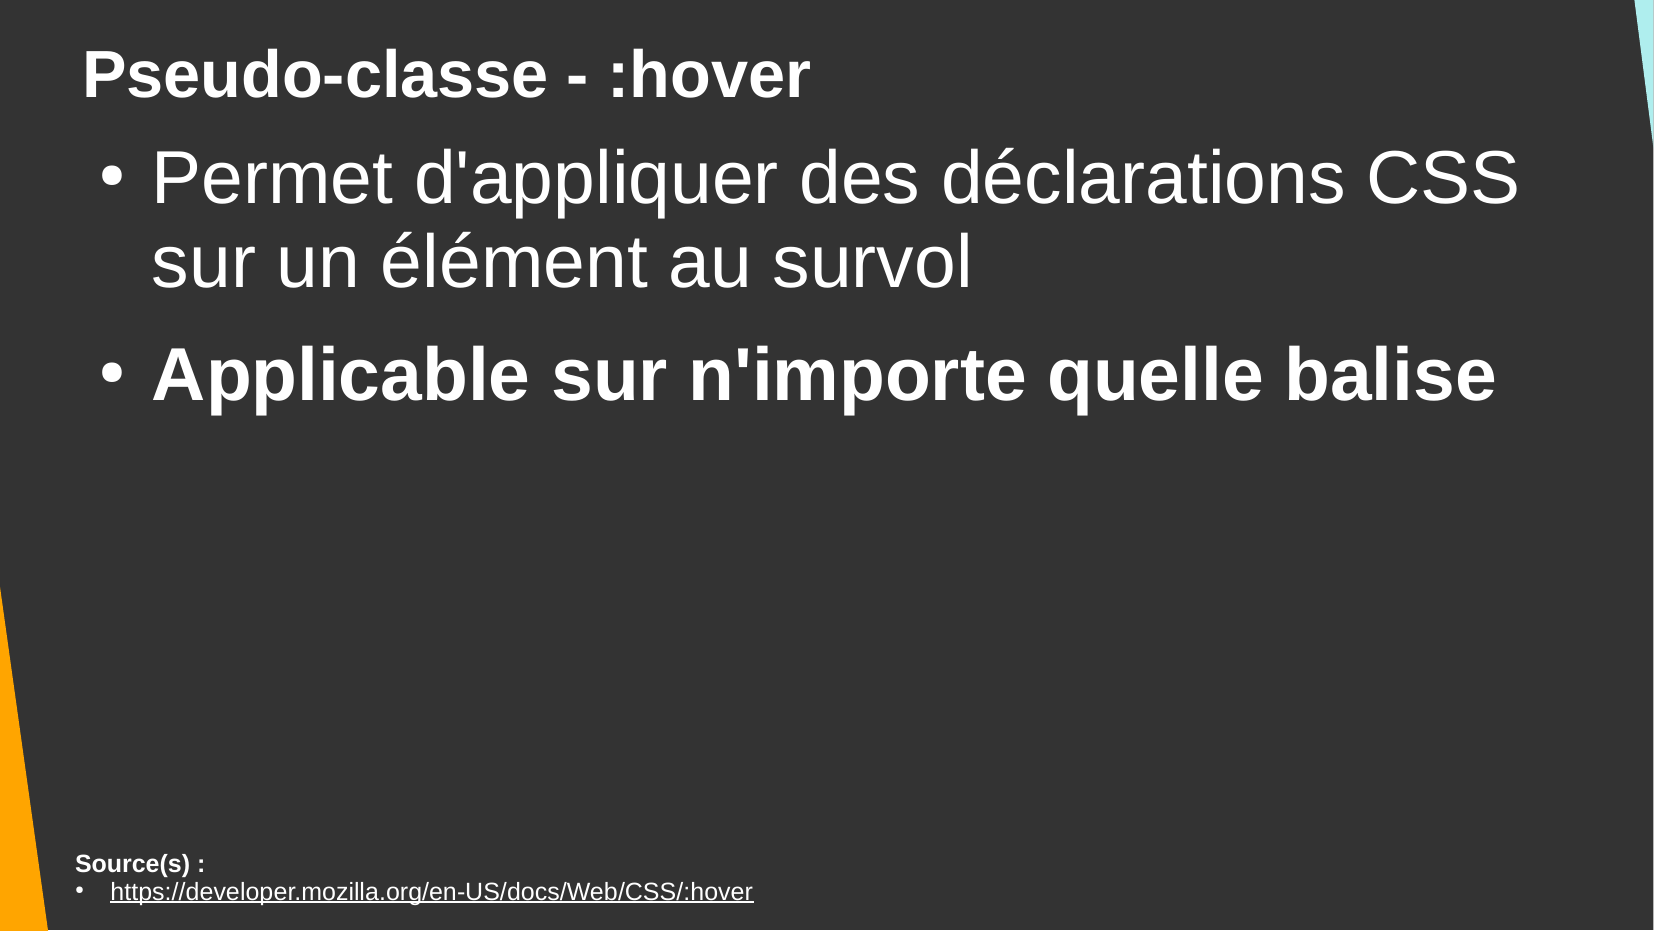

# Pseudo-classe - :hover
Permet d'appliquer des déclarations CSS sur un élément au survol
Applicable sur n'importe quelle balise
Source(s) :
https://developer.mozilla.org/en-US/docs/Web/CSS/:hover